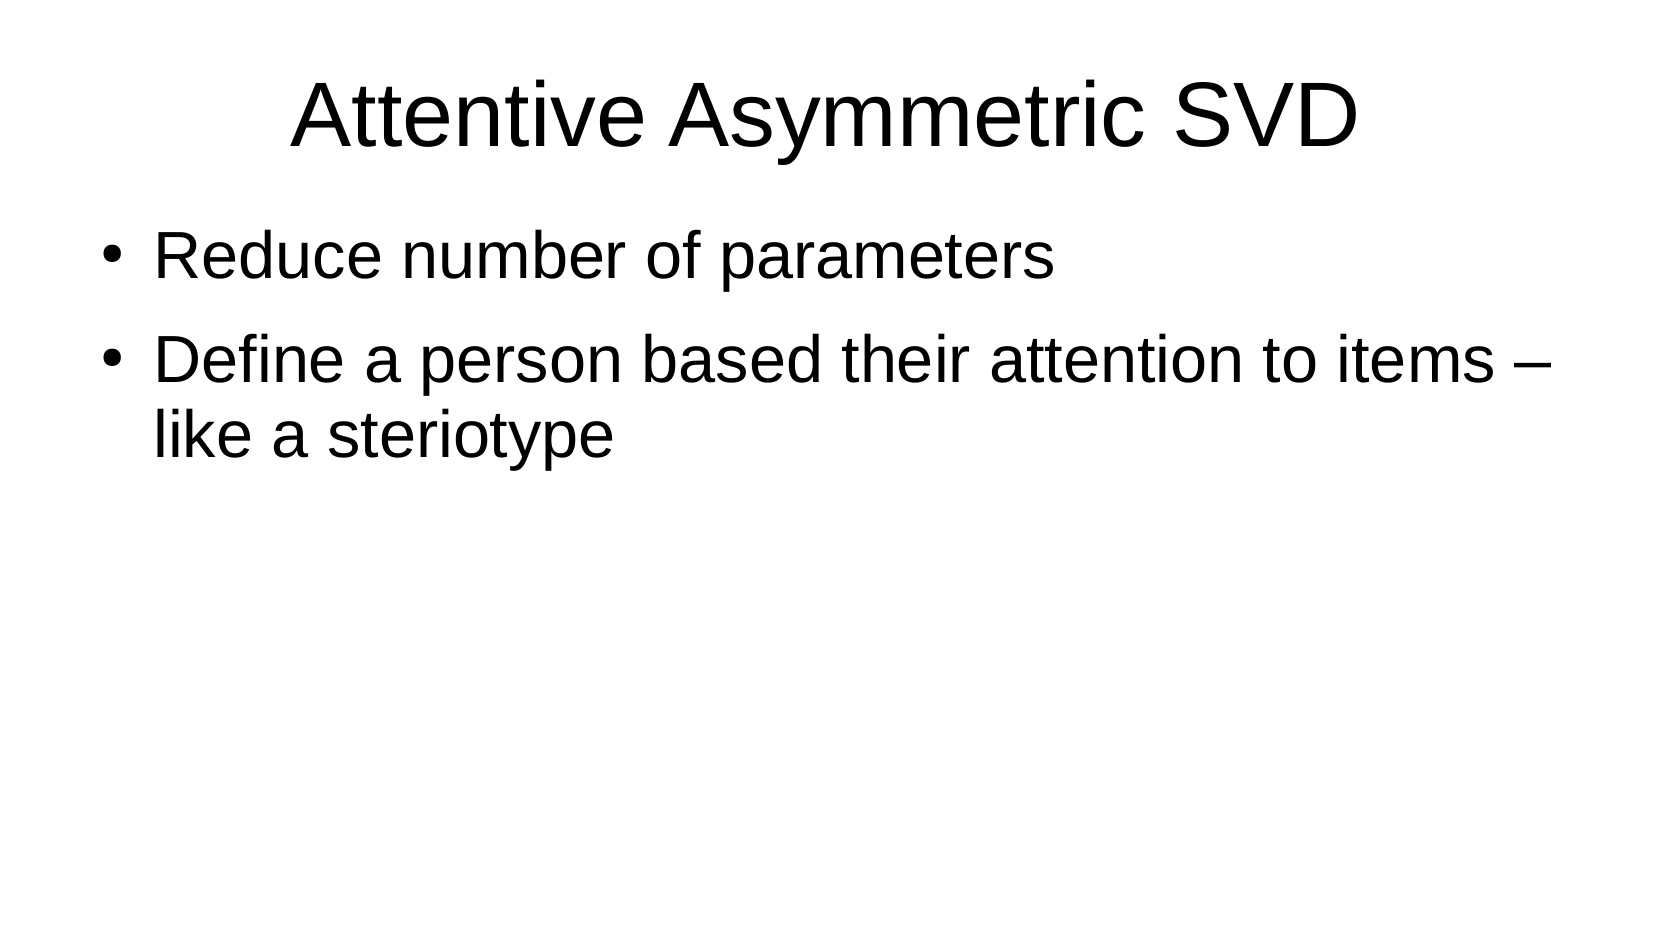

# Attentive Asymmetric SVD
Reduce number of parameters
Define a person based their attention to items – like a steriotype